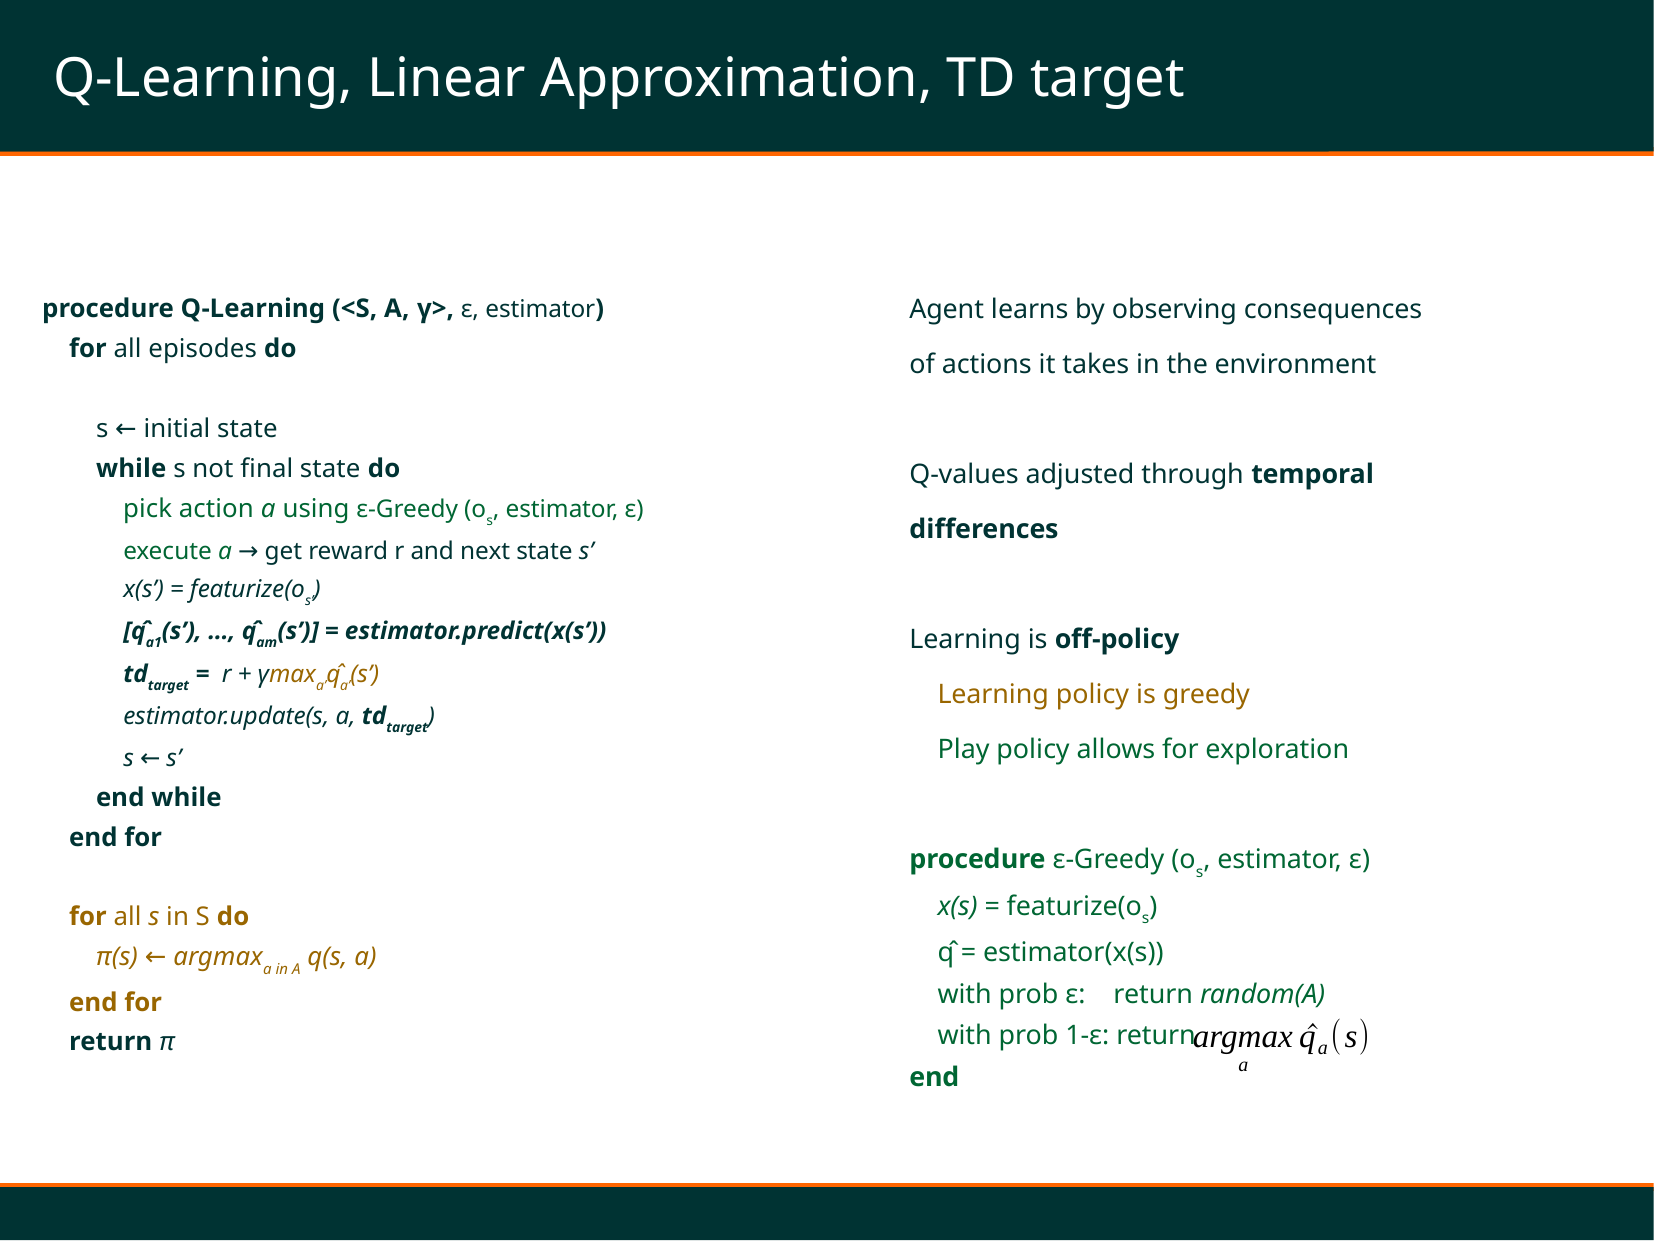

# Q-Learning, Linear Approximation, TD target
procedure Q-Learning (<S, A, γ>, ε, estimator)
 for all episodes do
 s ← initial state
 while s not final state do
 pick action a using ε-Greedy (os, estimator, ε)
 execute a → get reward r and next state s’
 x(s’) = featurize(os’)
 [q̂a1(s’), …, q̂am(s’)] = estimator.predict(x(s’))
 tdtarget = r + γmaxa’q̂a’(s’)
 estimator.update(s, a, tdtarget)
 s ← s’
 end while
 end for
 for all s in S do
 π(s) ← argmaxa in A q(s, a)
 end for
 return π
Agent learns by observing consequences
of actions it takes in the environment
Q-values adjusted through temporal
differences
Learning is off-policy
 Learning policy is greedy
 Play policy allows for exploration
procedure ε-Greedy (os, estimator, ε)
 x(s) = featurize(os)
 q̂ = estimator(x(s))
 with prob ε: return random(A)
 with prob 1-ε: return
end